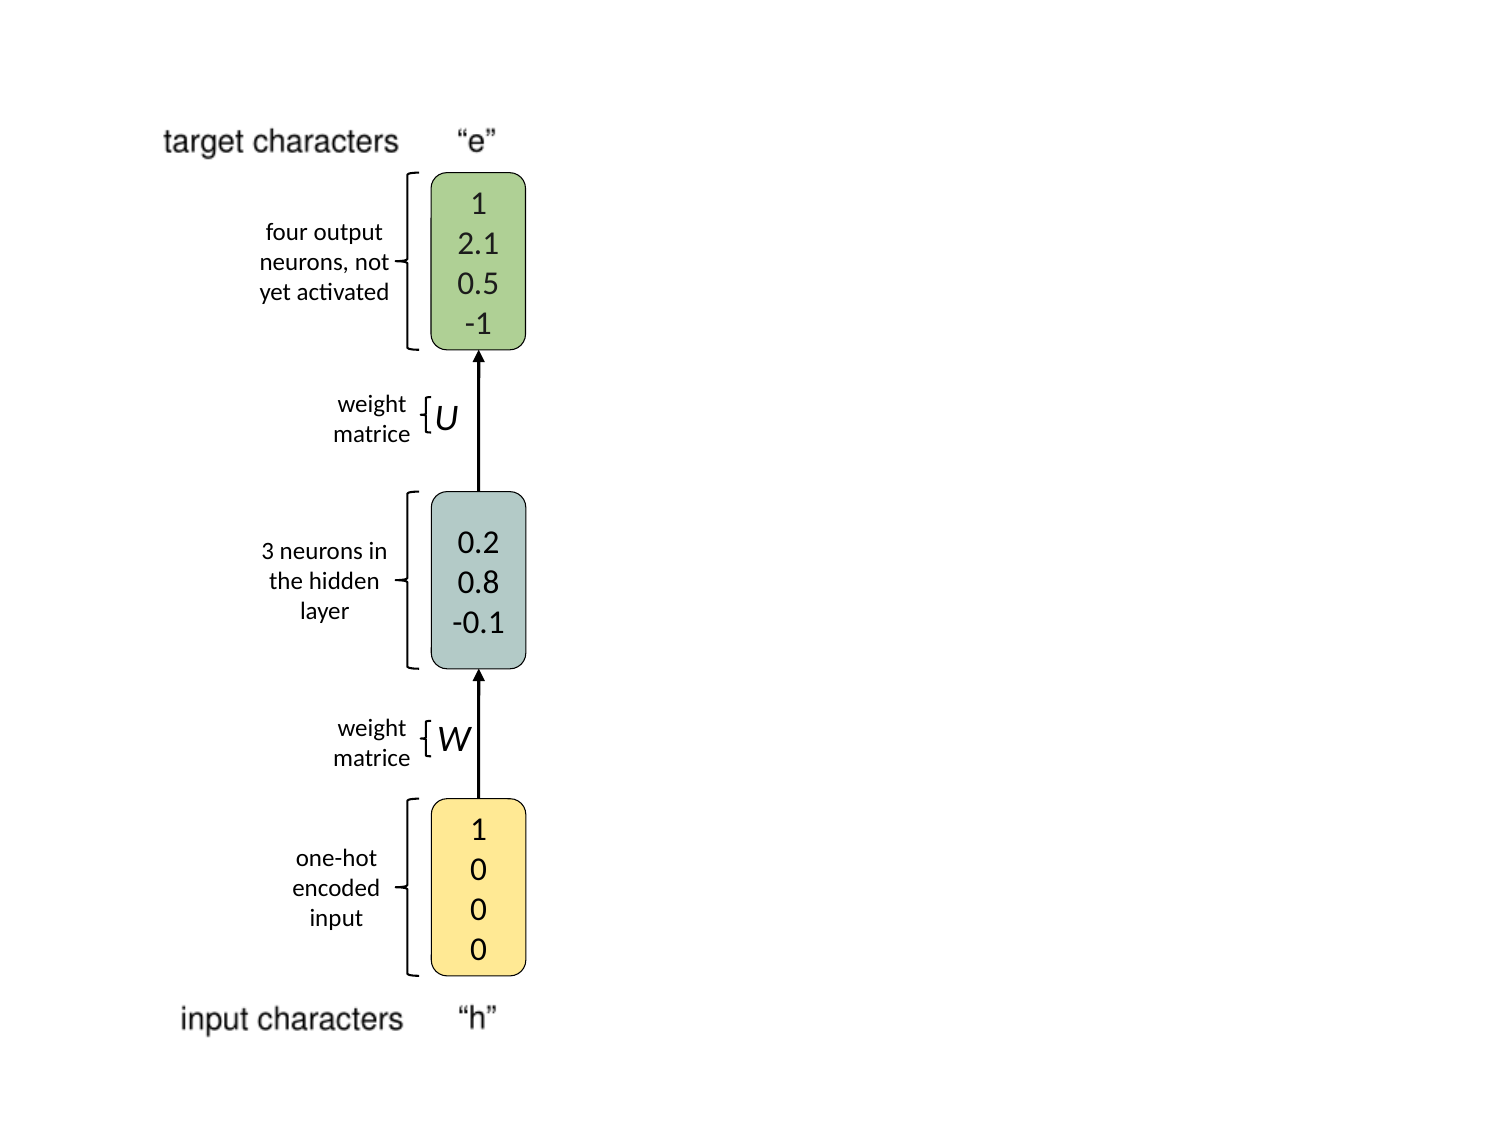

1
2.1
0.5
-1
four output neurons, not yet activated
weight matrice
0.2
0.8
-0.1
3 neurons in the hidden layer
weight matrice
1
0
0
0
one-hot encoded input